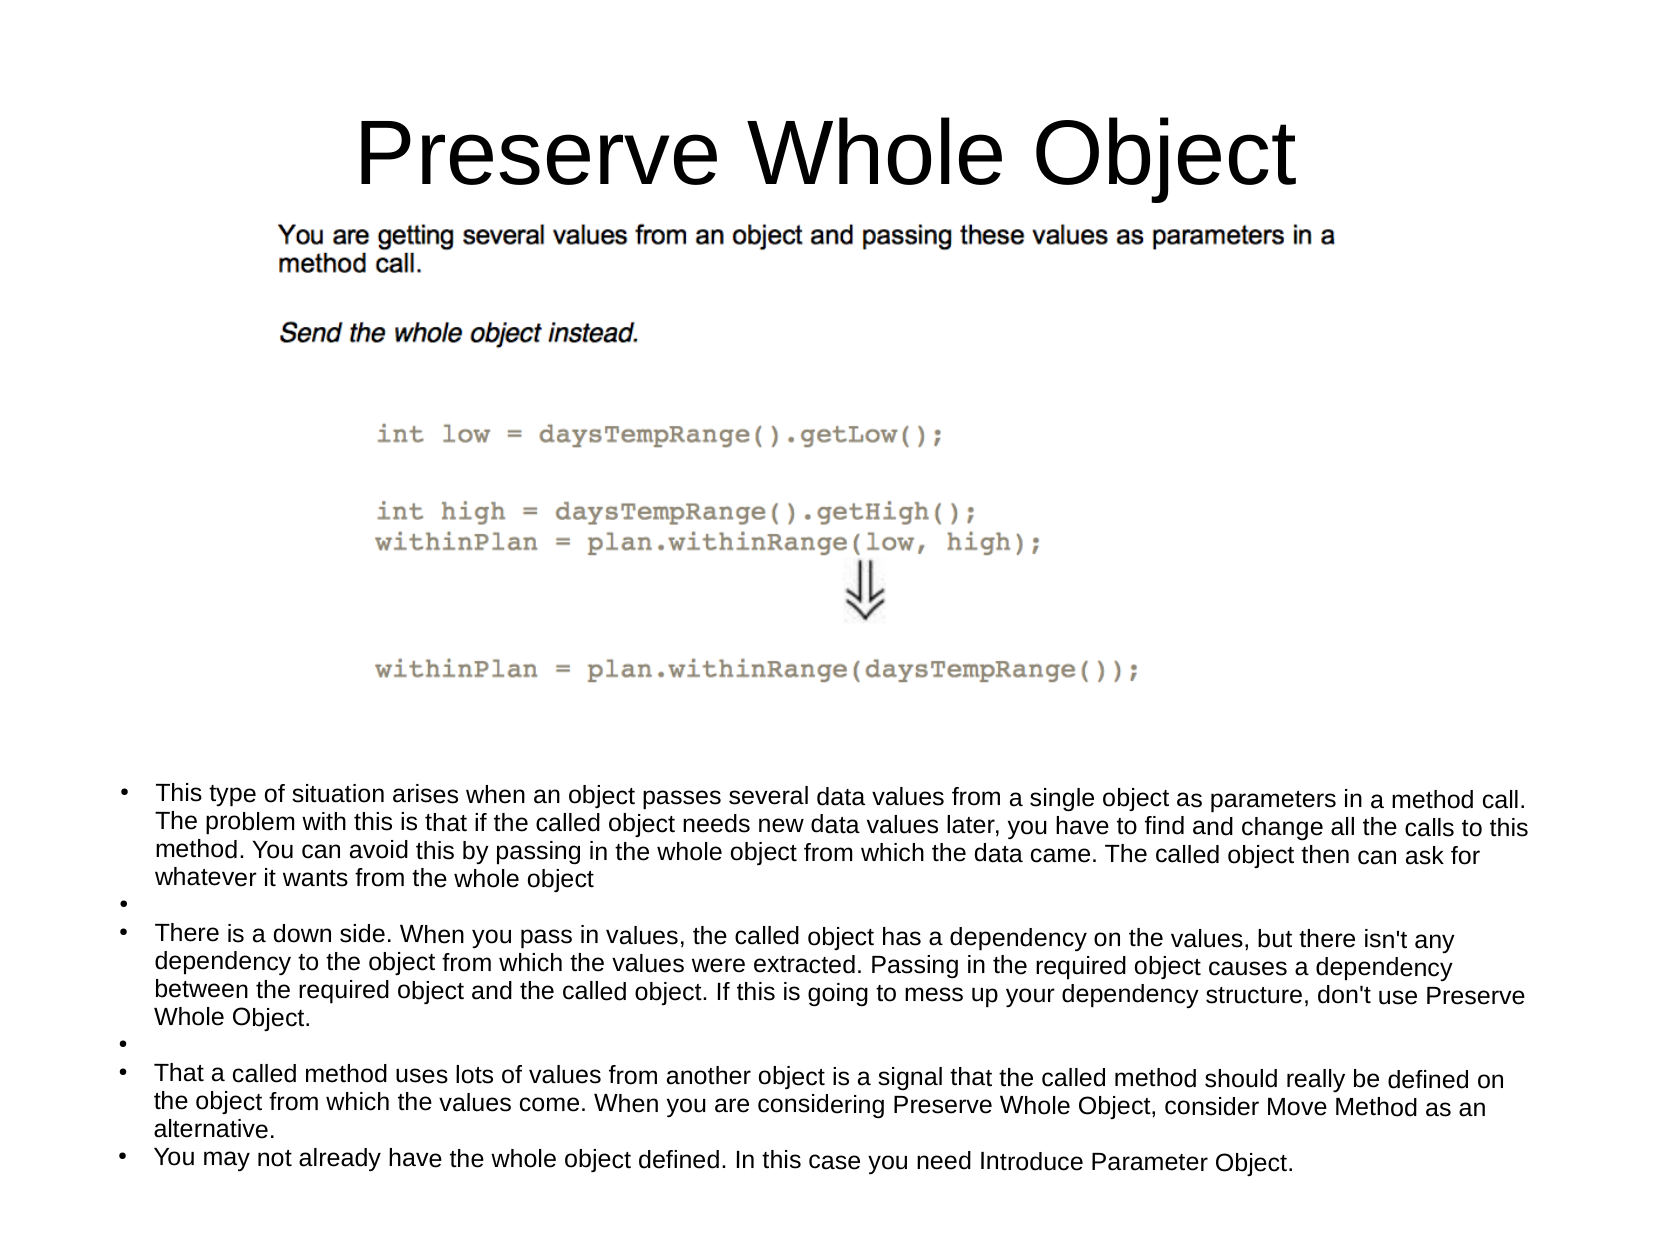

# Preserve Whole Object
This type of situation arises when an object passes several data values from a single object as parameters in a method call. The problem with this is that if the called object needs new data values later, you have to find and change all the calls to this method. You can avoid this by passing in the whole object from which the data came. The called object then can ask for whatever it wants from the whole object
There is a down side. When you pass in values, the called object has a dependency on the values, but there isn't any dependency to the object from which the values were extracted. Passing in the required object causes a dependency between the required object and the called object. If this is going to mess up your dependency structure, don't use Preserve Whole Object.
That a called method uses lots of values from another object is a signal that the called method should really be defined on the object from which the values come. When you are considering Preserve Whole Object, consider Move Method as an alternative.
You may not already have the whole object defined. In this case you need Introduce Parameter Object.